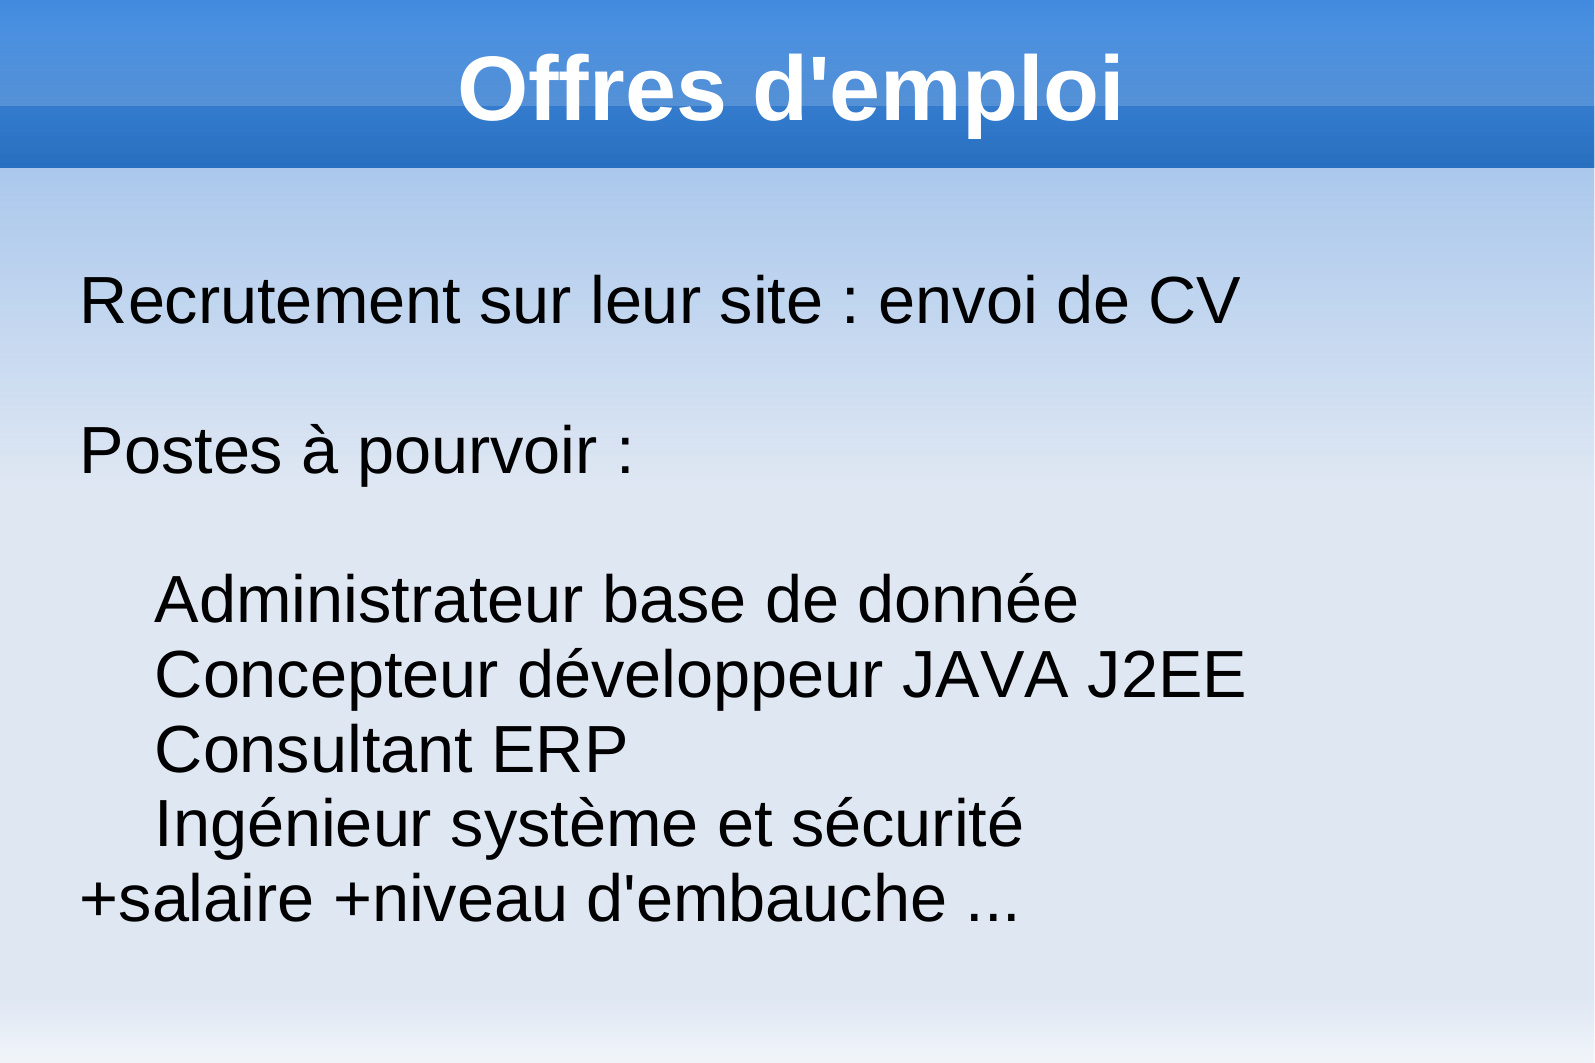

# Offres d'emploi
Recrutement sur leur site : envoi de CV
Postes à pourvoir :
	Administrateur base de donnée
	Concepteur développeur JAVA J2EE
	Consultant ERP
	Ingénieur système et sécurité
+salaire +niveau d'embauche ...